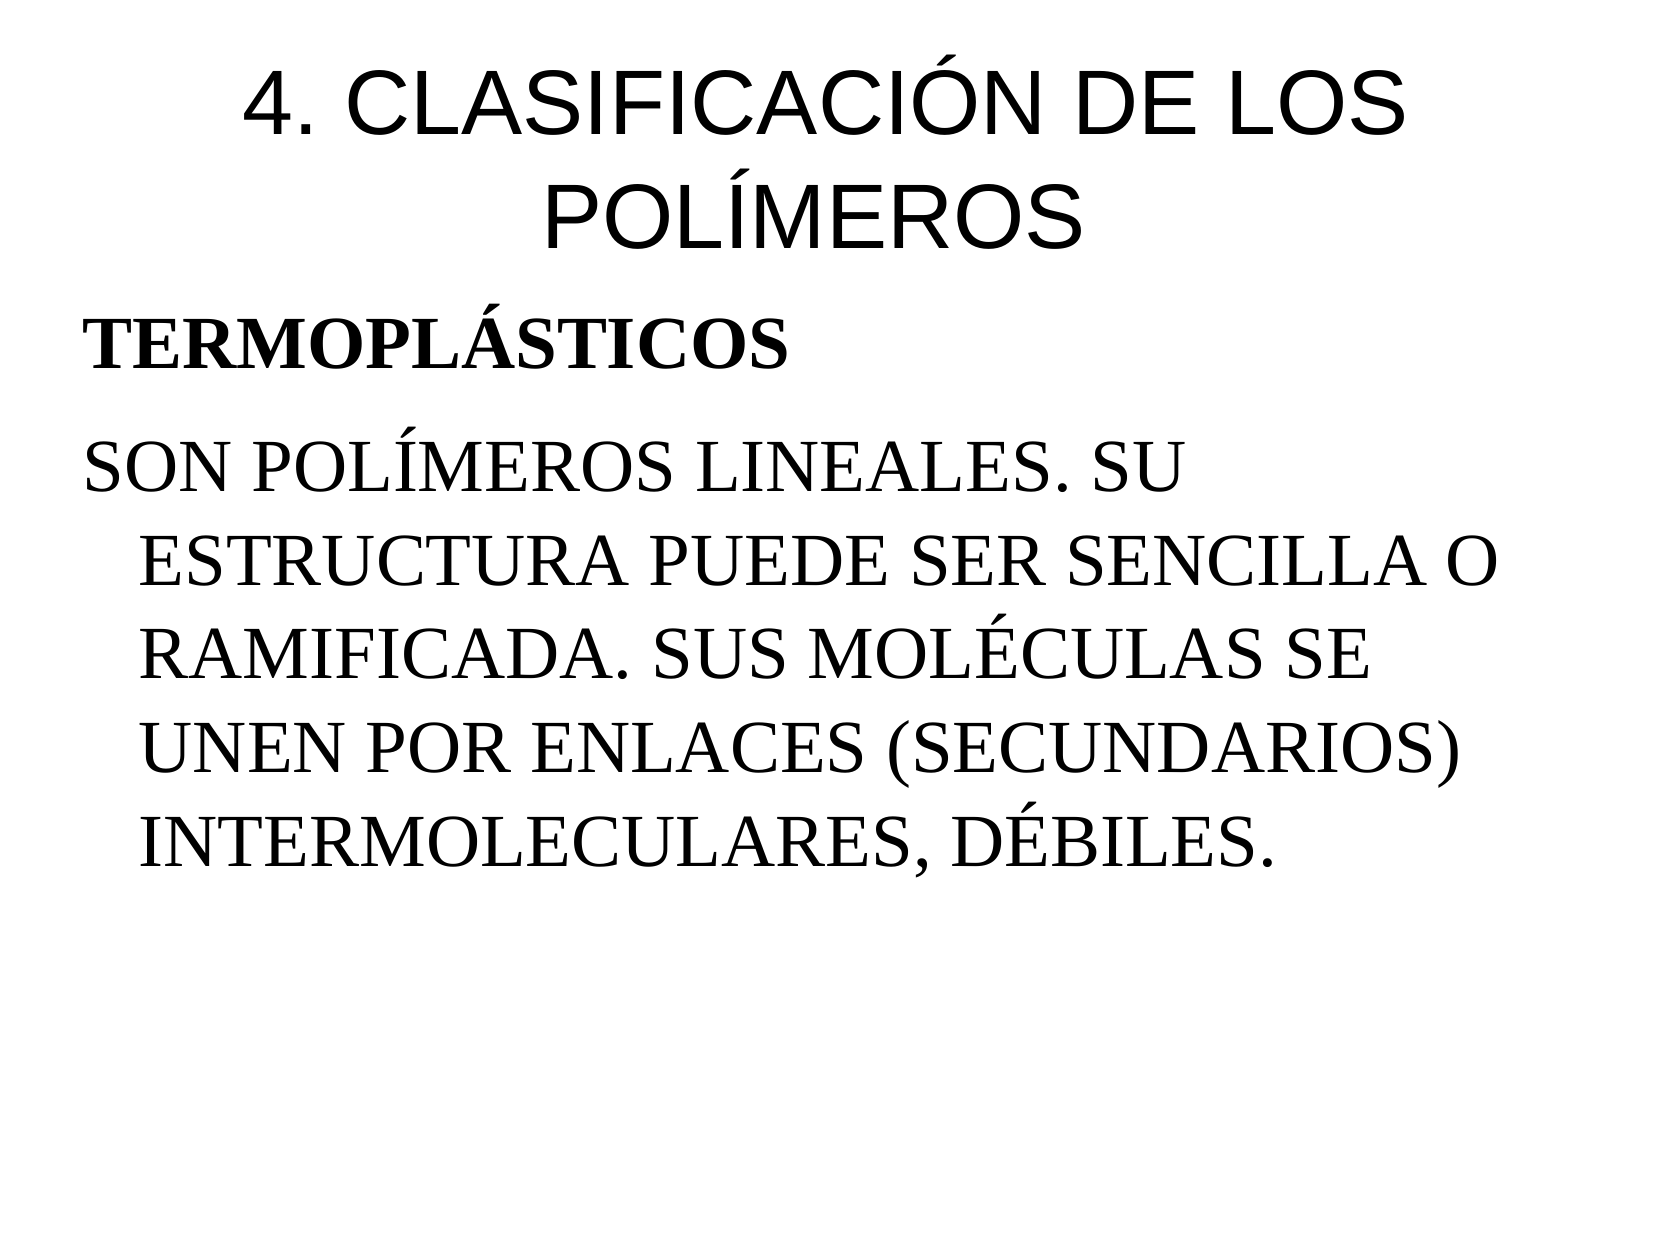

# 4. CLASIFICACIÓN DE LOS POLÍMEROS
TERMOPLÁSTICOS
SON POLÍMEROS LINEALES. SU ESTRUCTURA PUEDE SER SENCILLA O RAMIFICADA. SUS MOLÉCULAS SE UNEN POR ENLACES (SECUNDARIOS) INTERMOLECULARES, DÉBILES.